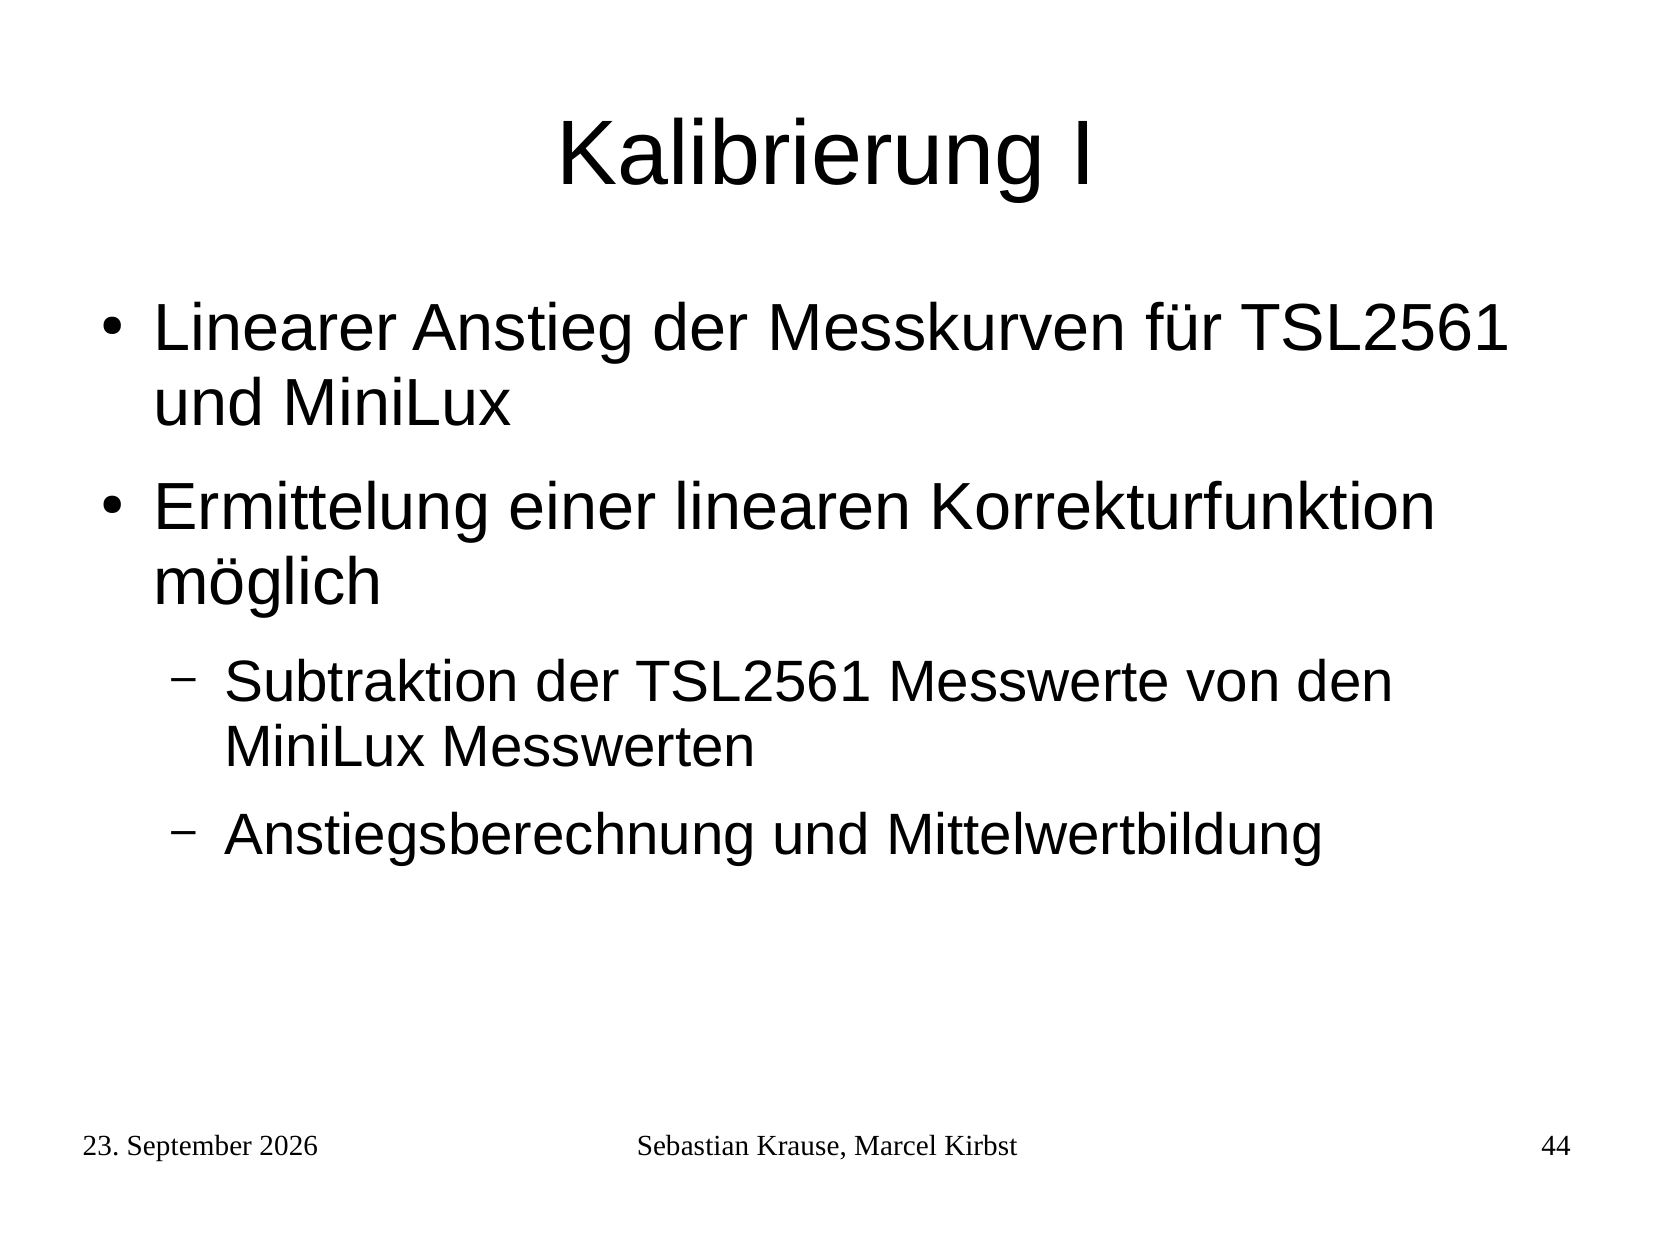

# Kalibrierung I
Linearer Anstieg der Messkurven für TSL2561 und MiniLux
Ermittelung einer linearen Korrekturfunktion möglich
Subtraktion der TSL2561 Messwerte von den MiniLux Messwerten
Anstiegsberechnung und Mittelwertbildung
Sebastian Krause, Marcel Kirbst
44